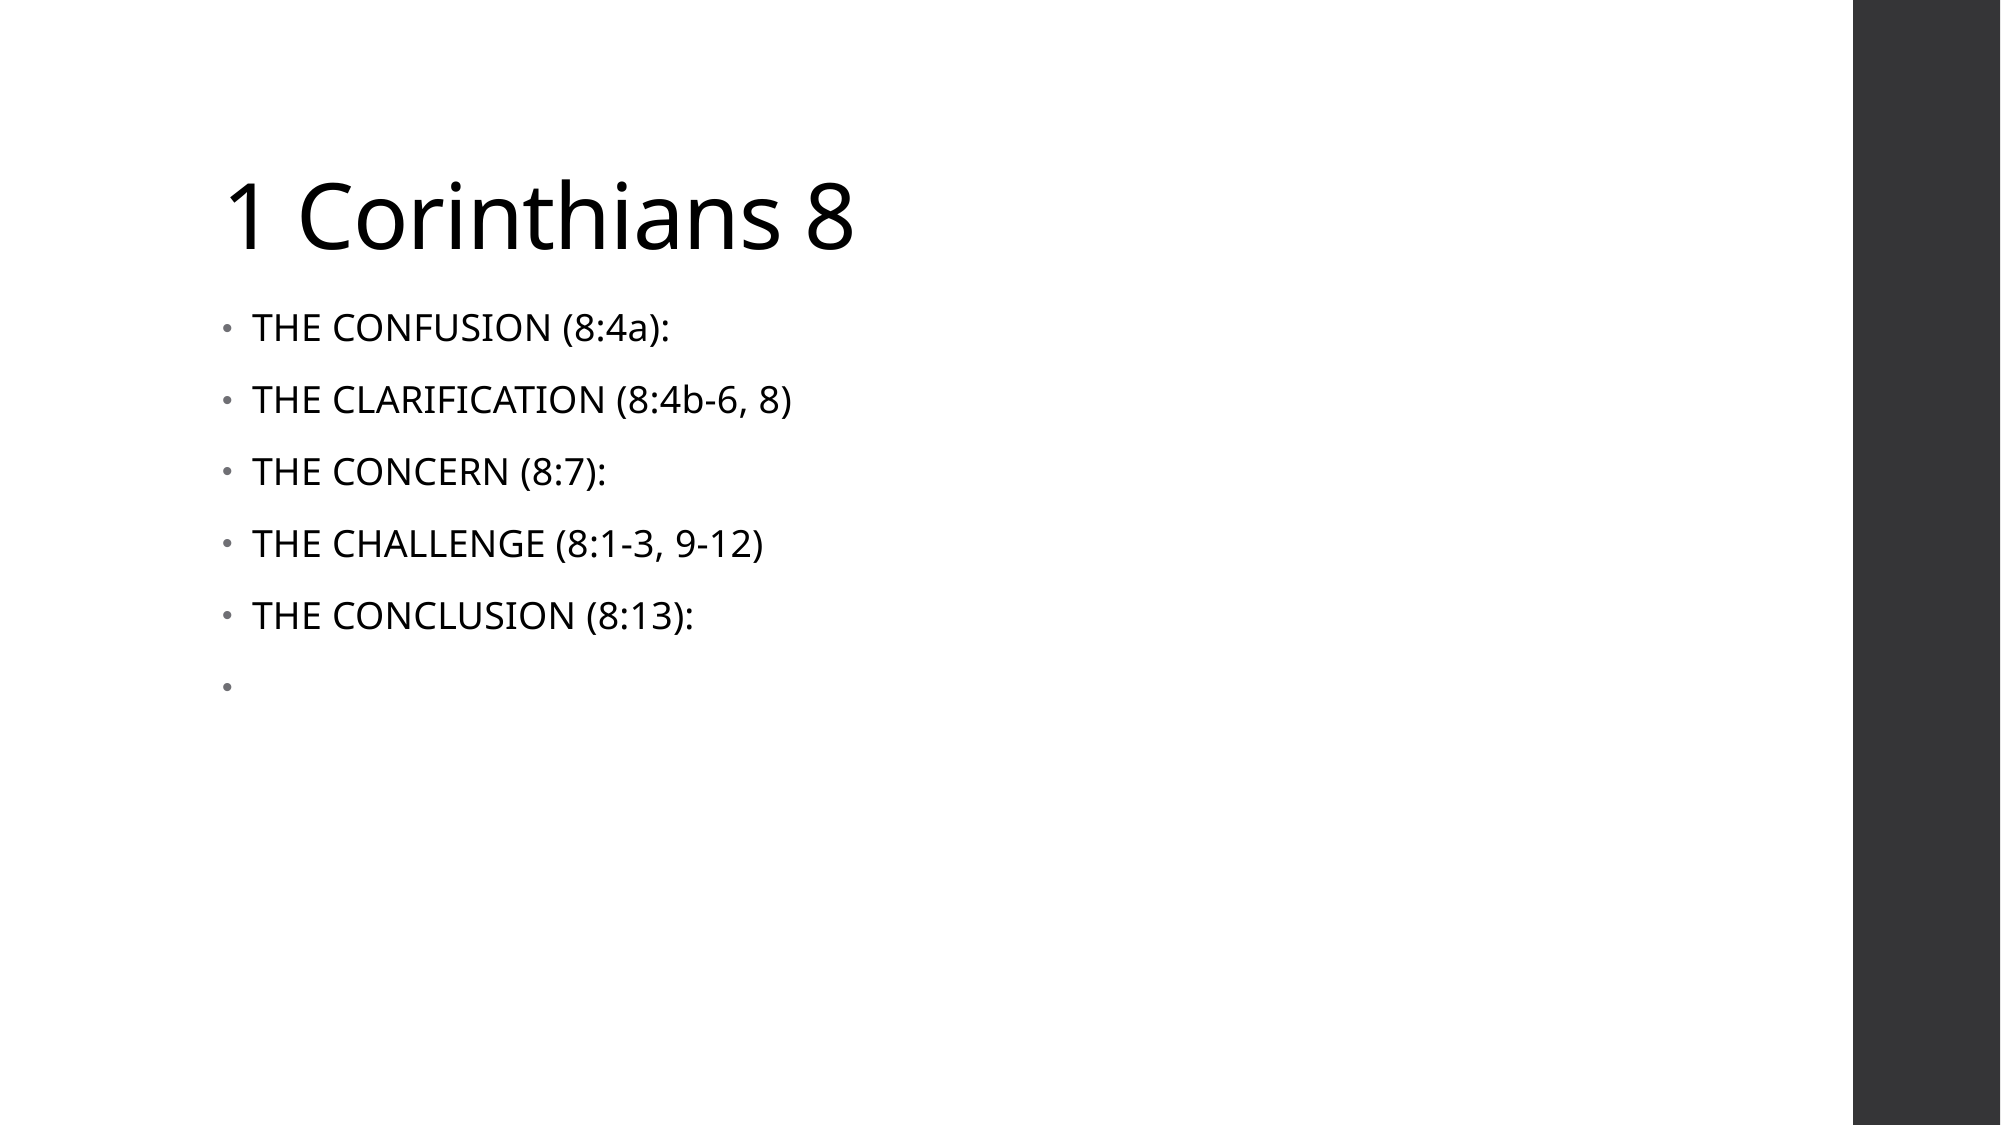

# 1 Corinthians 8
THE CONFUSION (8:4a):
THE CLARIFICATION (8:4b-6, 8)
THE CONCERN (8:7):
THE CHALLENGE (8:1-3, 9-12)
THE CONCLUSION (8:13):